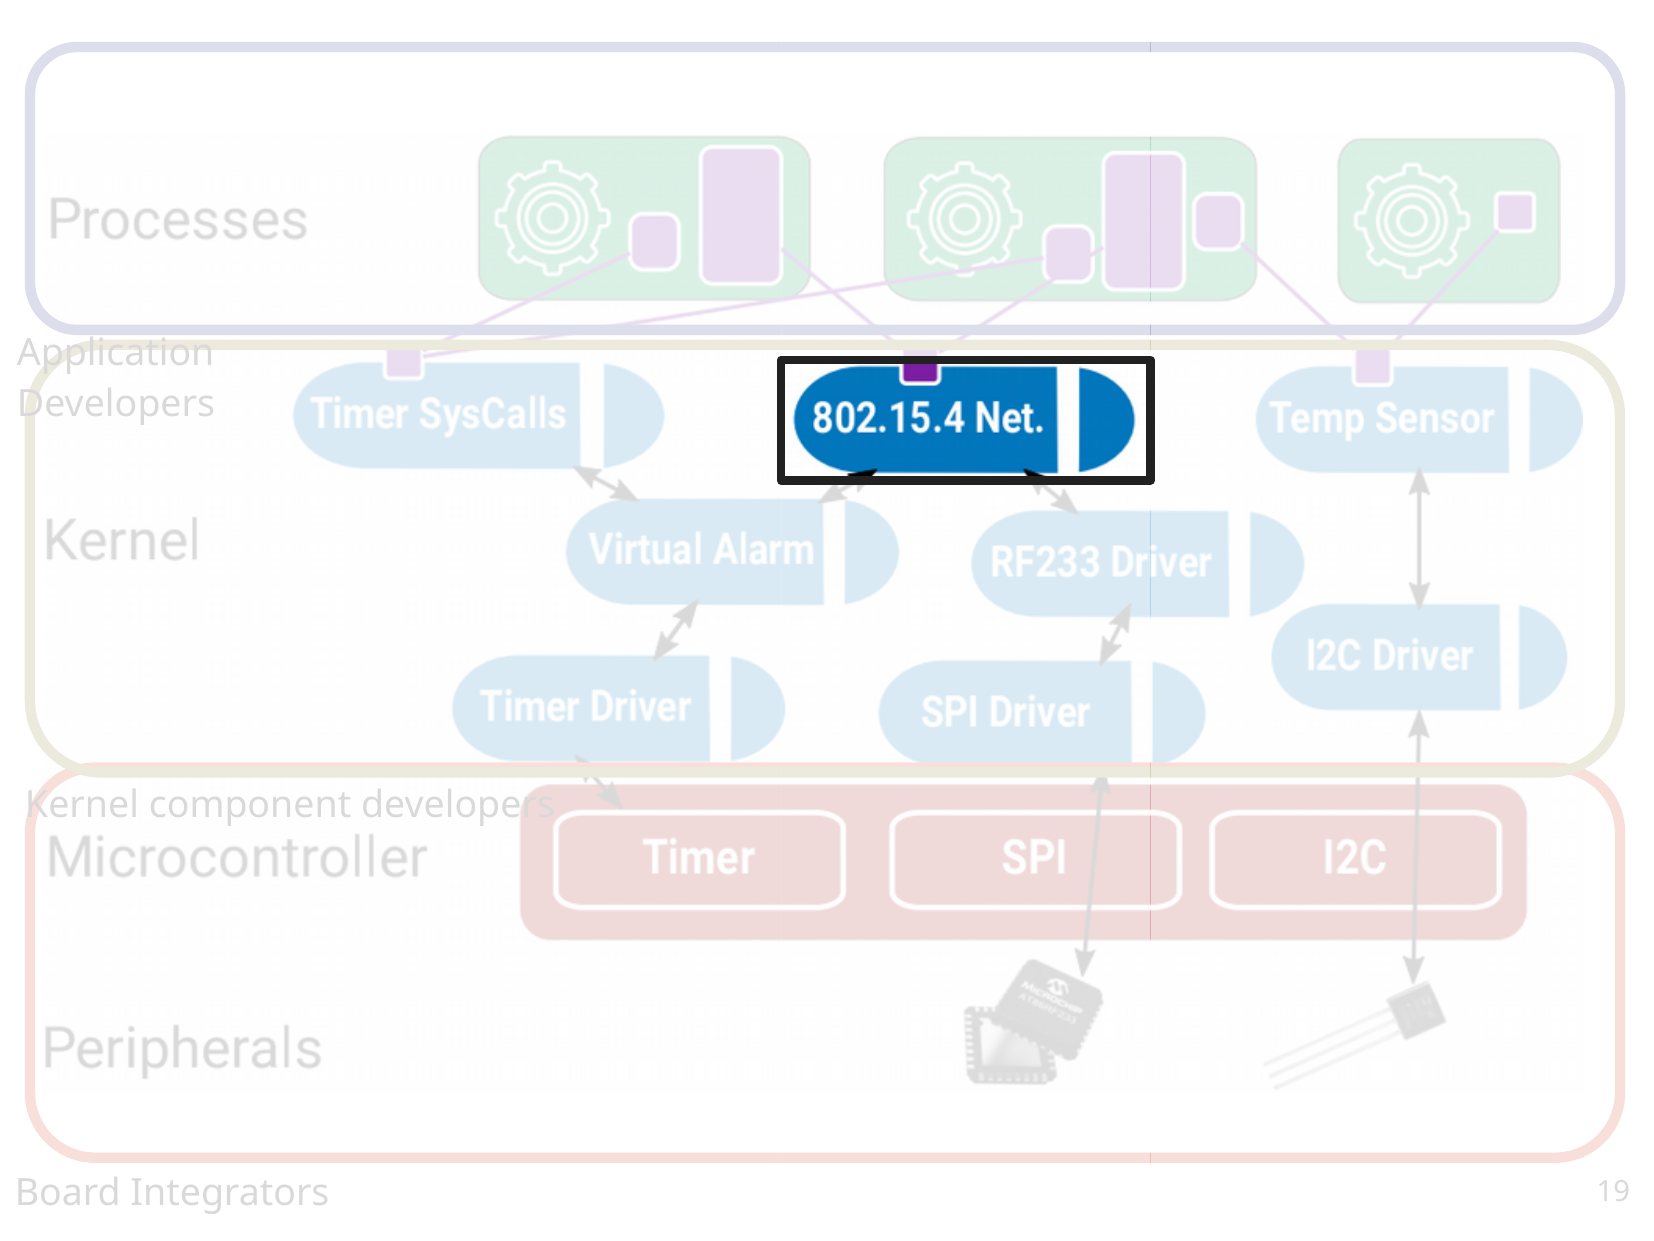

Application Developers
Kernel component developers
Board Integrators
19